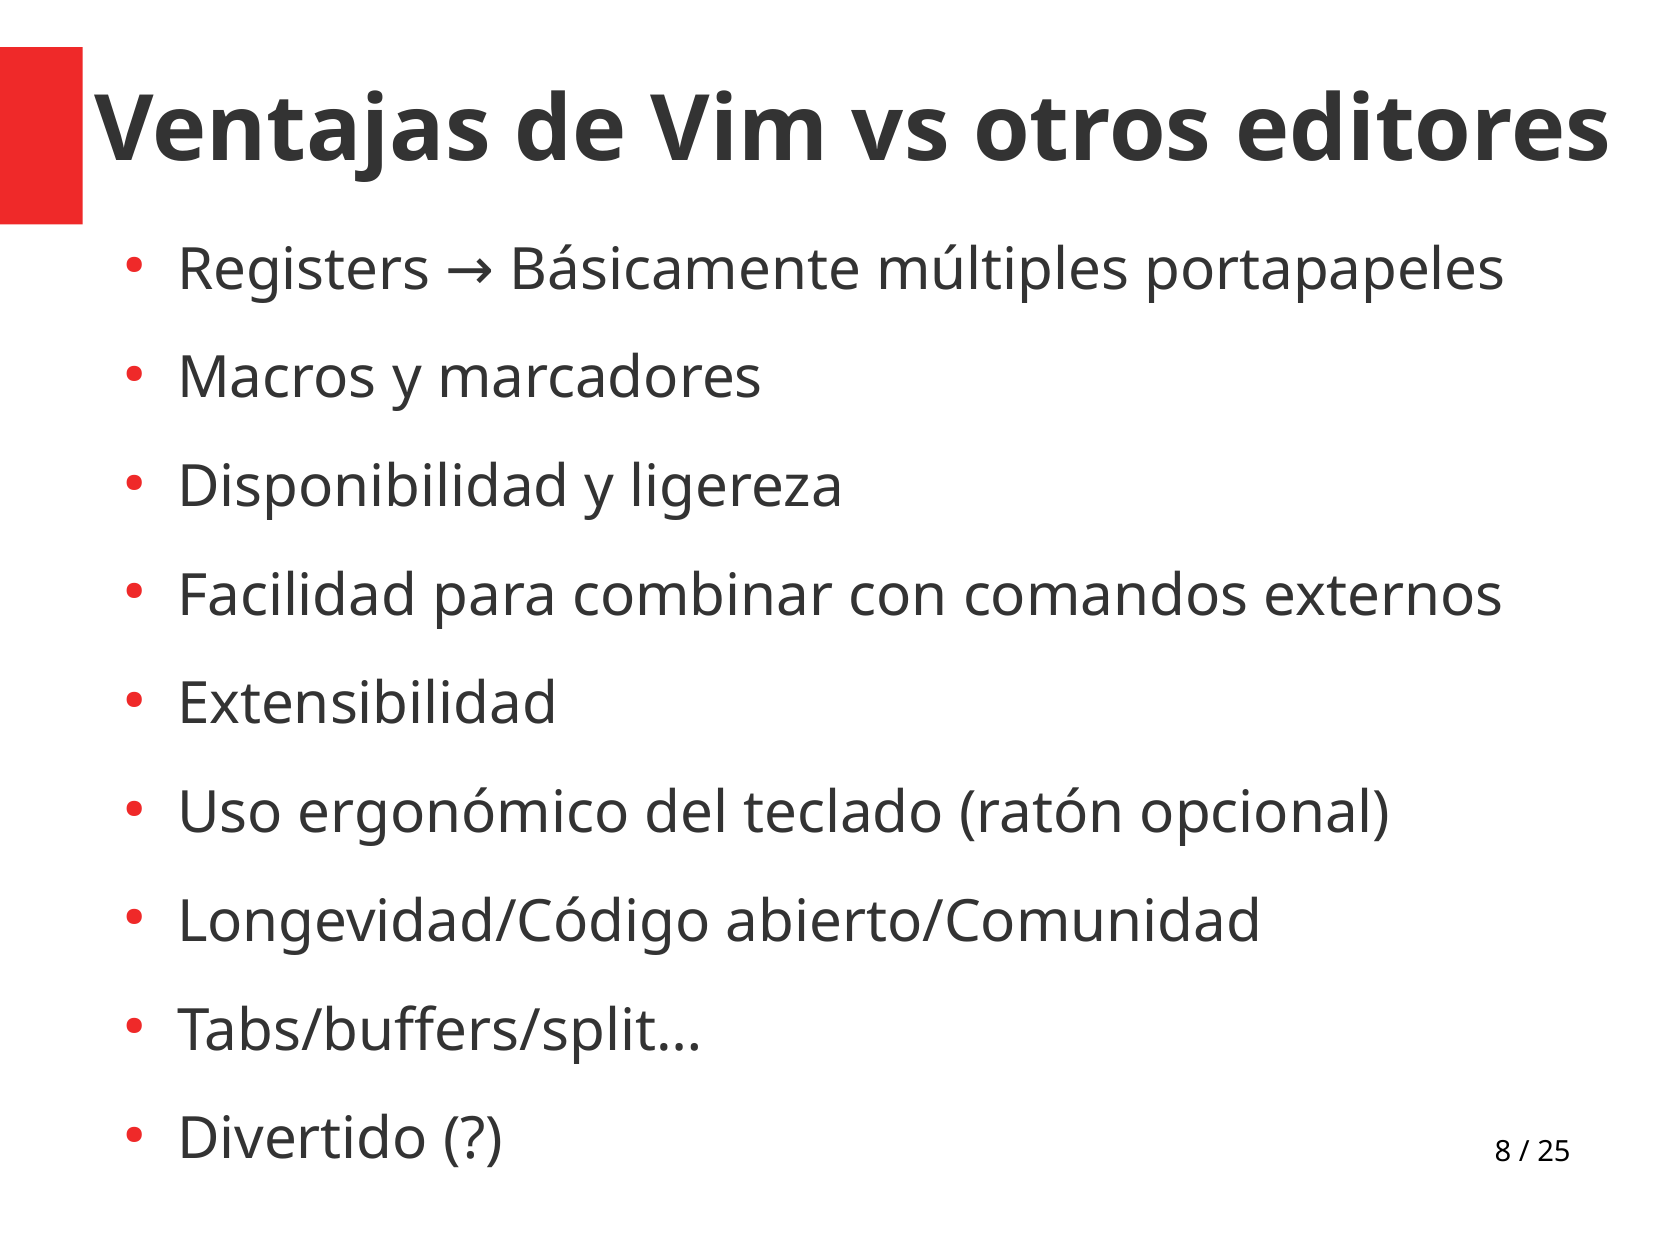

# Ventajas de Vim vs otros editores
Registers → Básicamente múltiples portapapeles
Macros y marcadores
Disponibilidad y ligereza
Facilidad para combinar con comandos externos
Extensibilidad
Uso ergonómico del teclado (ratón opcional)
Longevidad/Código abierto/Comunidad
Tabs/buffers/split…
Divertido (?)
8